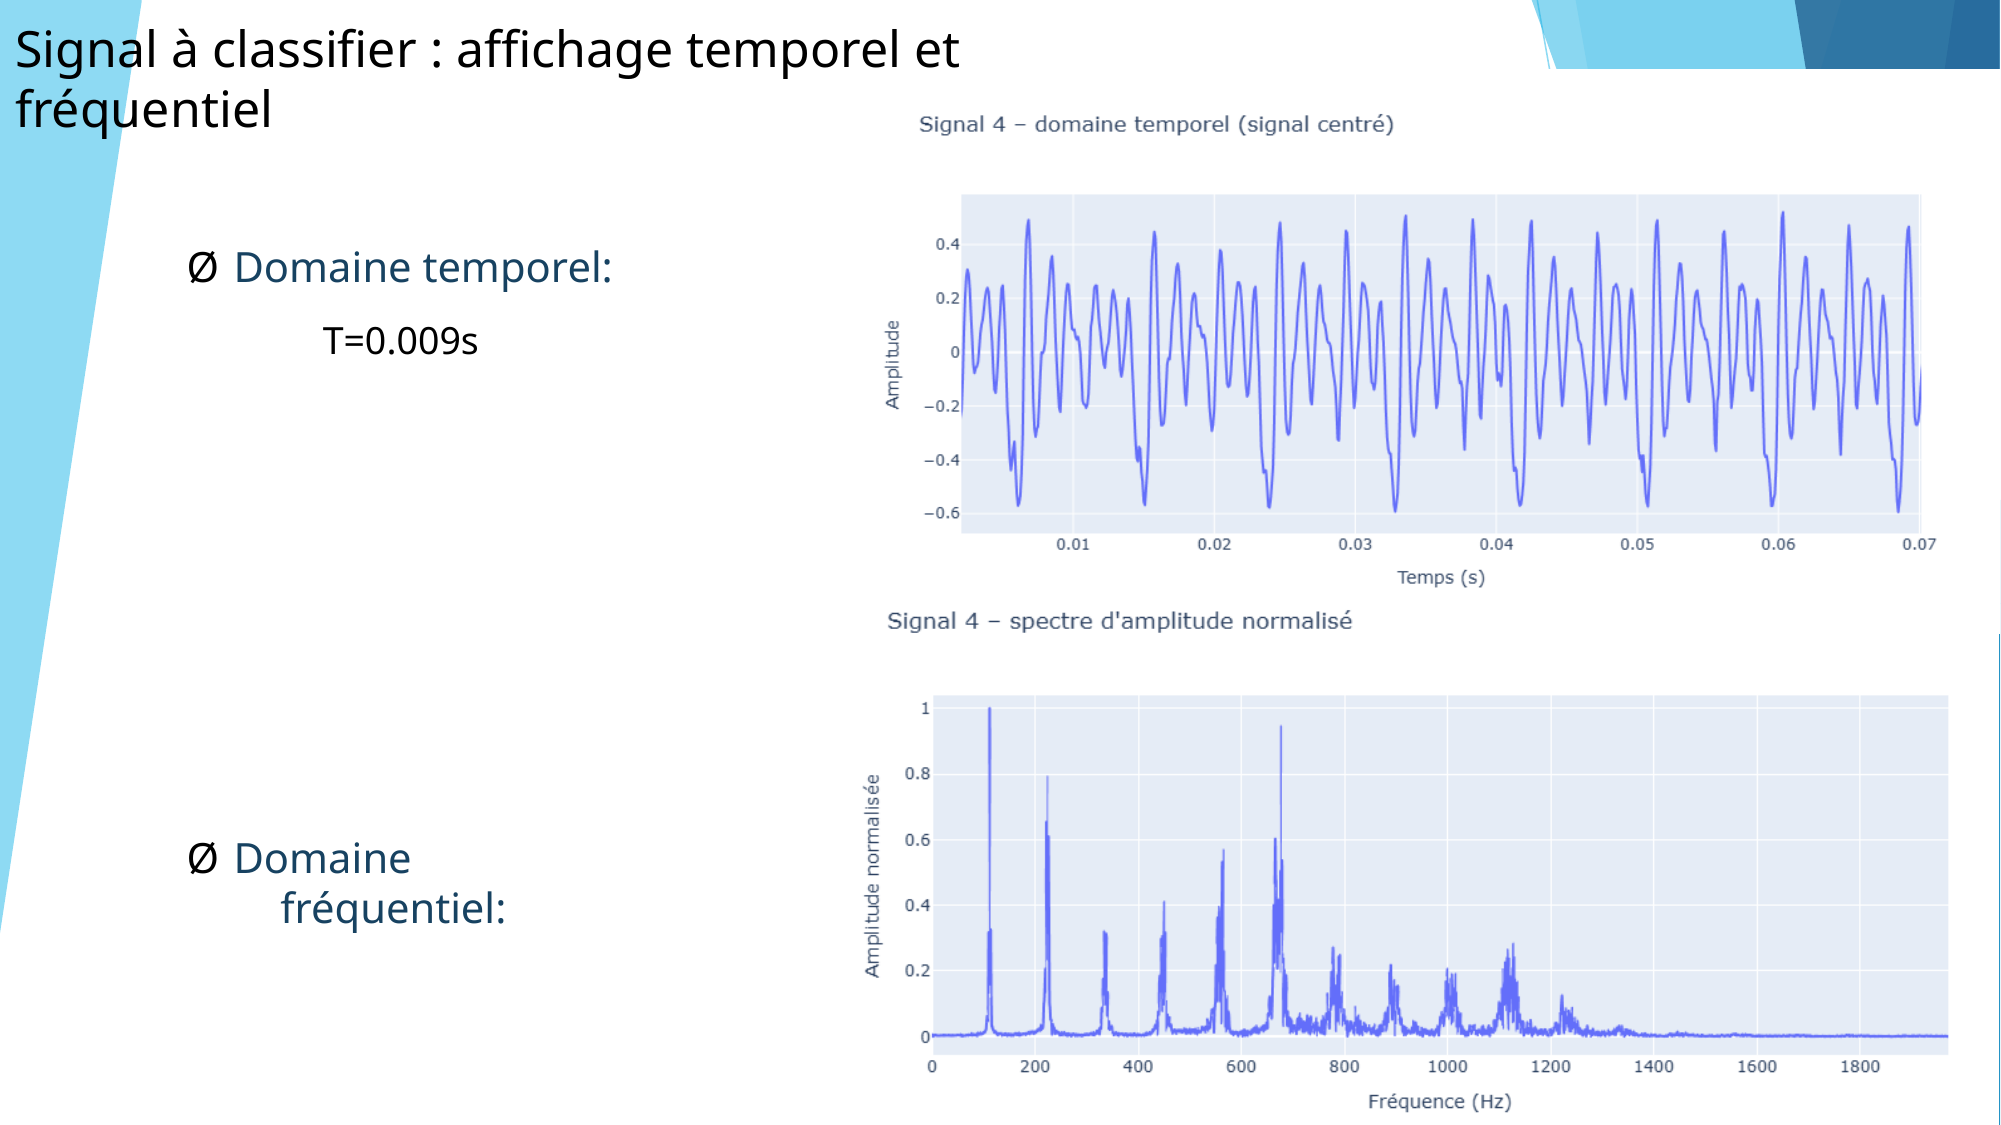

Signal à classifier : affichage temporel et fréquentiel
Domaine temporel:
T=0.009s
Domaine fréquentiel: